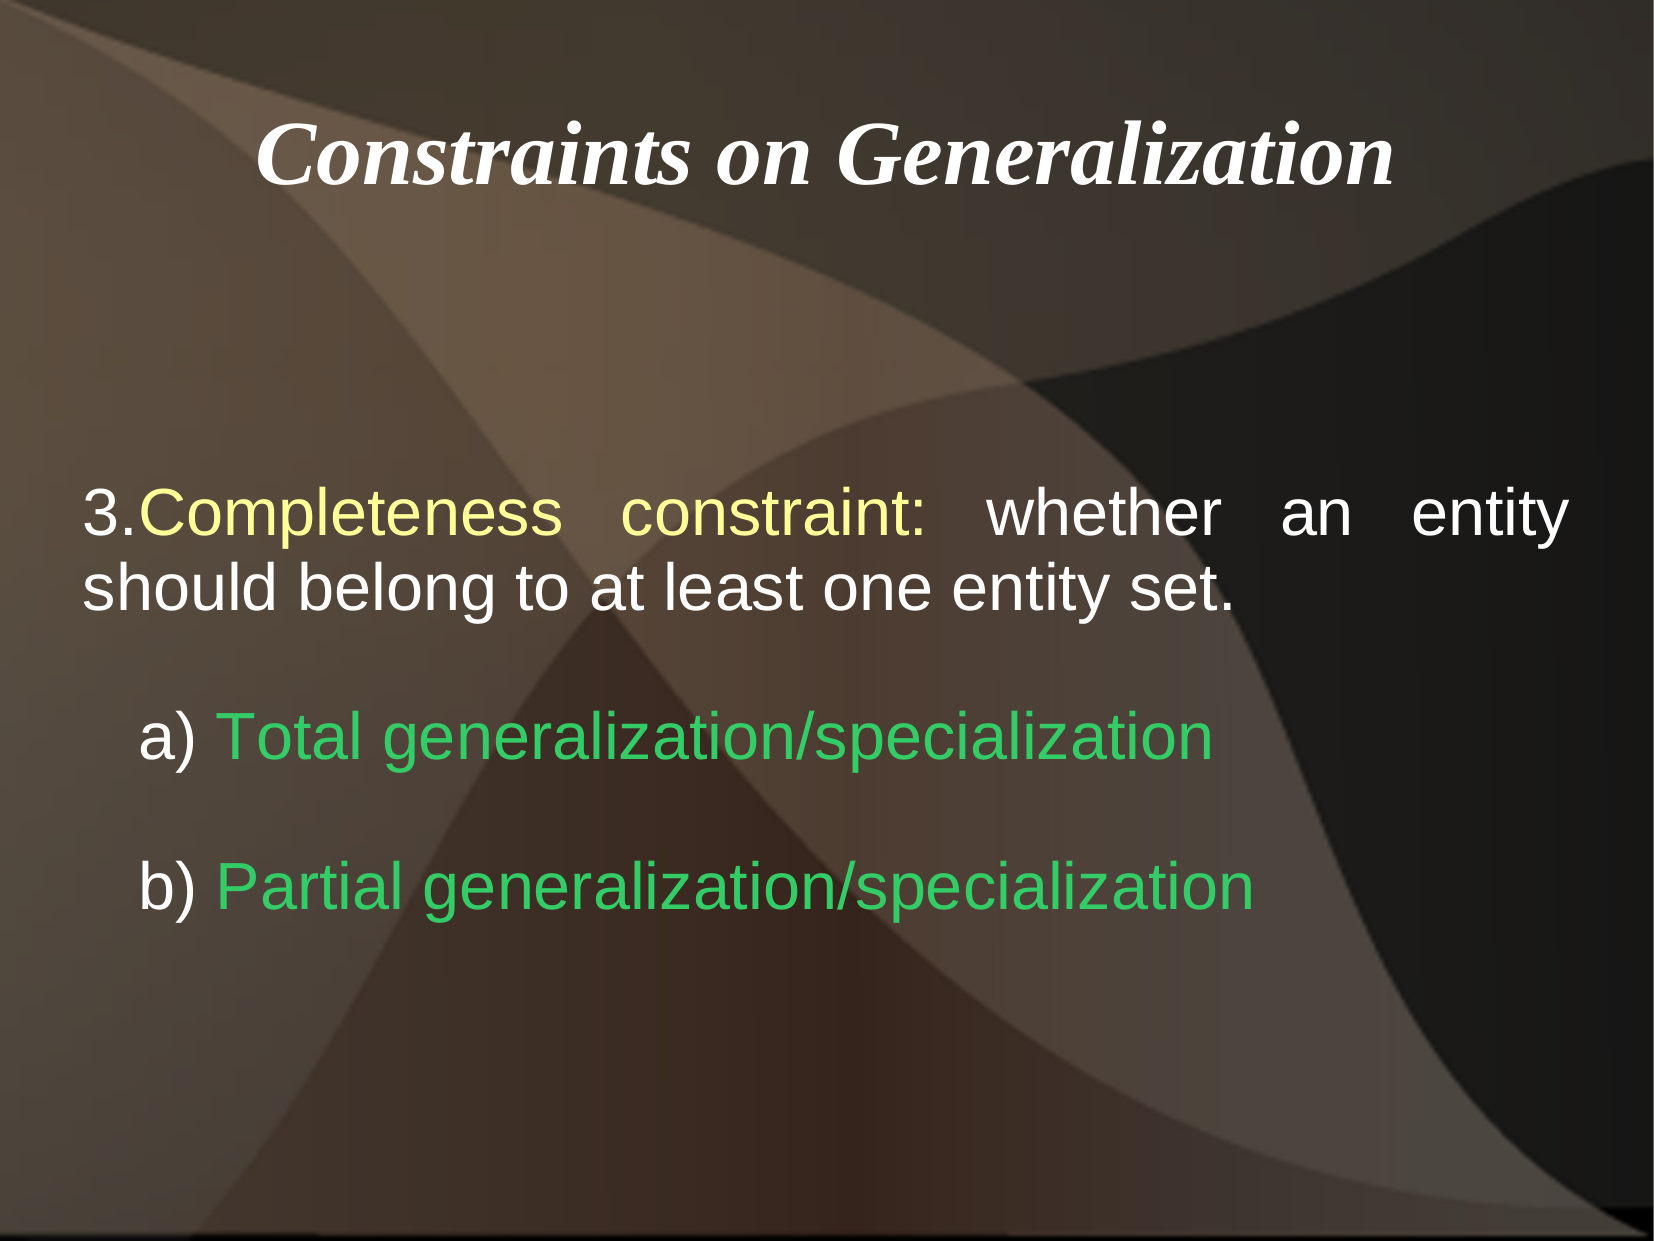

Constraints on Generalization
# Completeness constraint: whether an entity should belong to at least one entity set.
a) Total generalization/specialization
b) Partial generalization/specialization